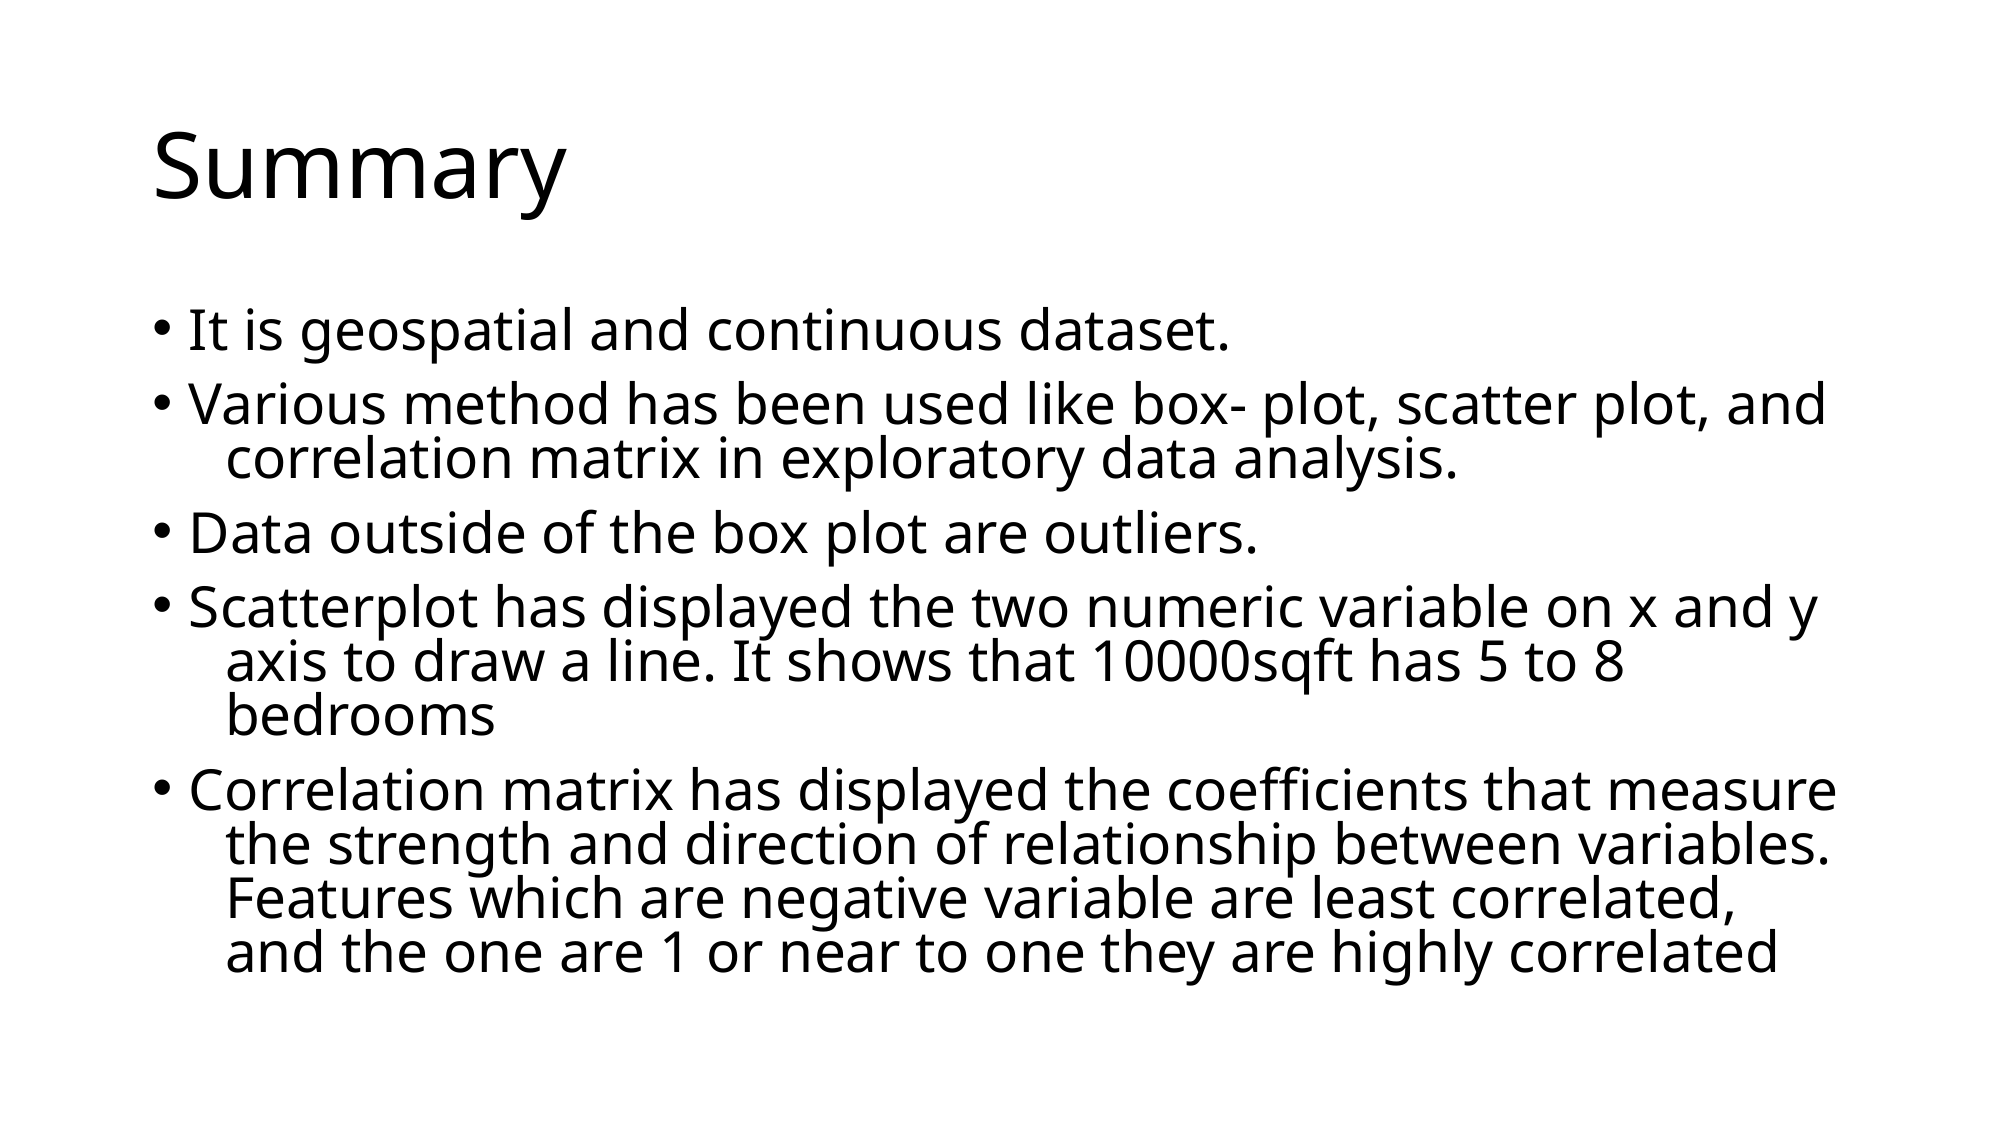

# Summary
It is geospatial and continuous dataset.
Various method has been used like box- plot, scatter plot, and correlation matrix in exploratory data analysis.
Data outside of the box plot are outliers.
Scatterplot has displayed the two numeric variable on x and y axis to draw a line. It shows that 10000sqft has 5 to 8 bedrooms
Correlation matrix has displayed the coefficients that measure the strength and direction of relationship between variables. Features which are negative variable are least correlated, and the one are 1 or near to one they are highly correlated